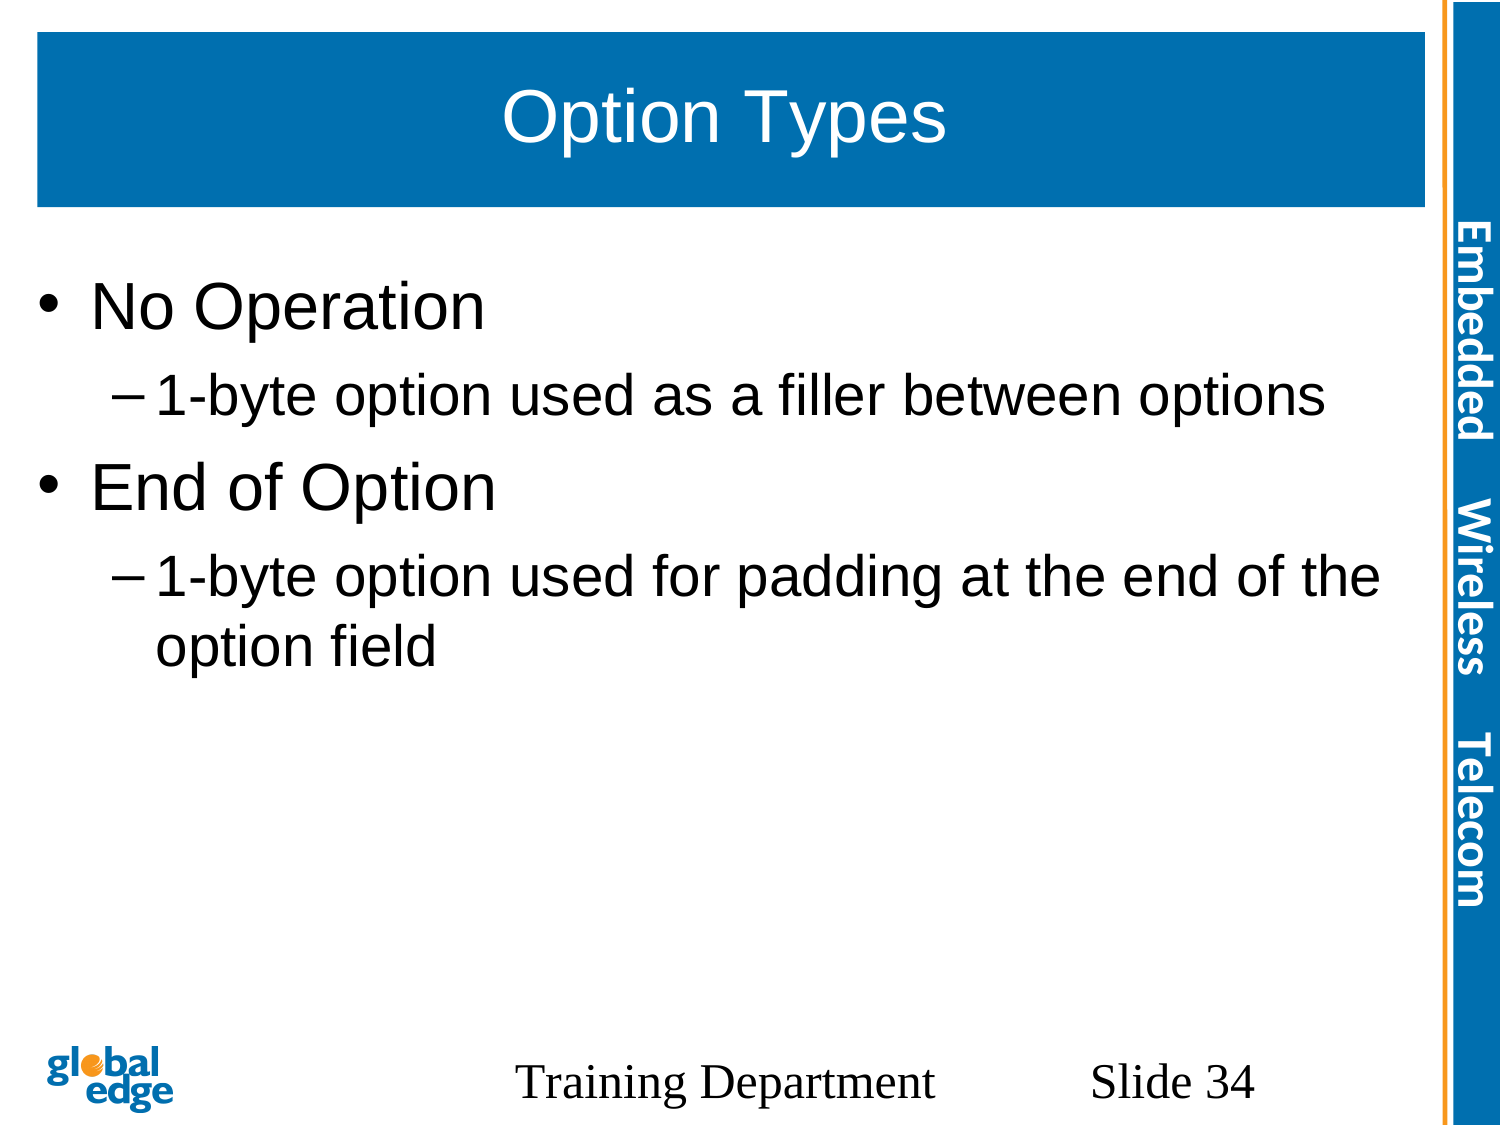

# Option Types
No Operation
1-byte option used as a filler between options
End of Option
1-byte option used for padding at the end of the option field
34